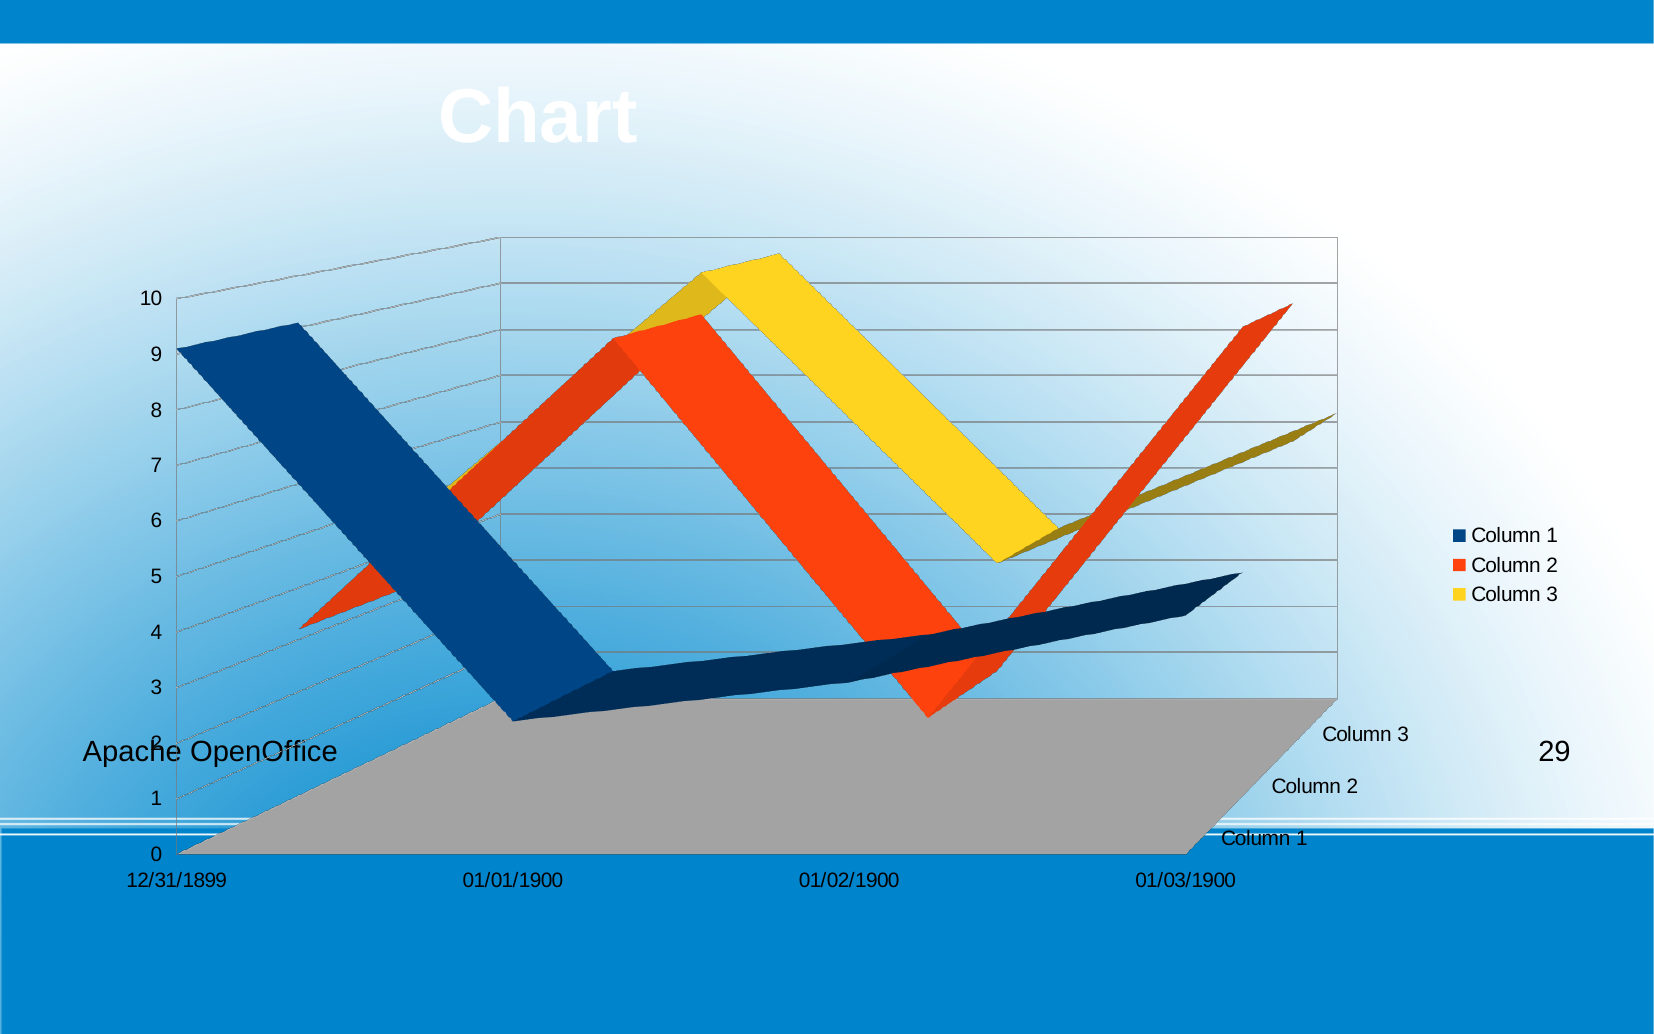

# Chart
### Chart
| Category | Column 1 | Column 2 | Column 3 |
|---|---|---|---|Apache OpenOffice
Apache OpenOffice
29